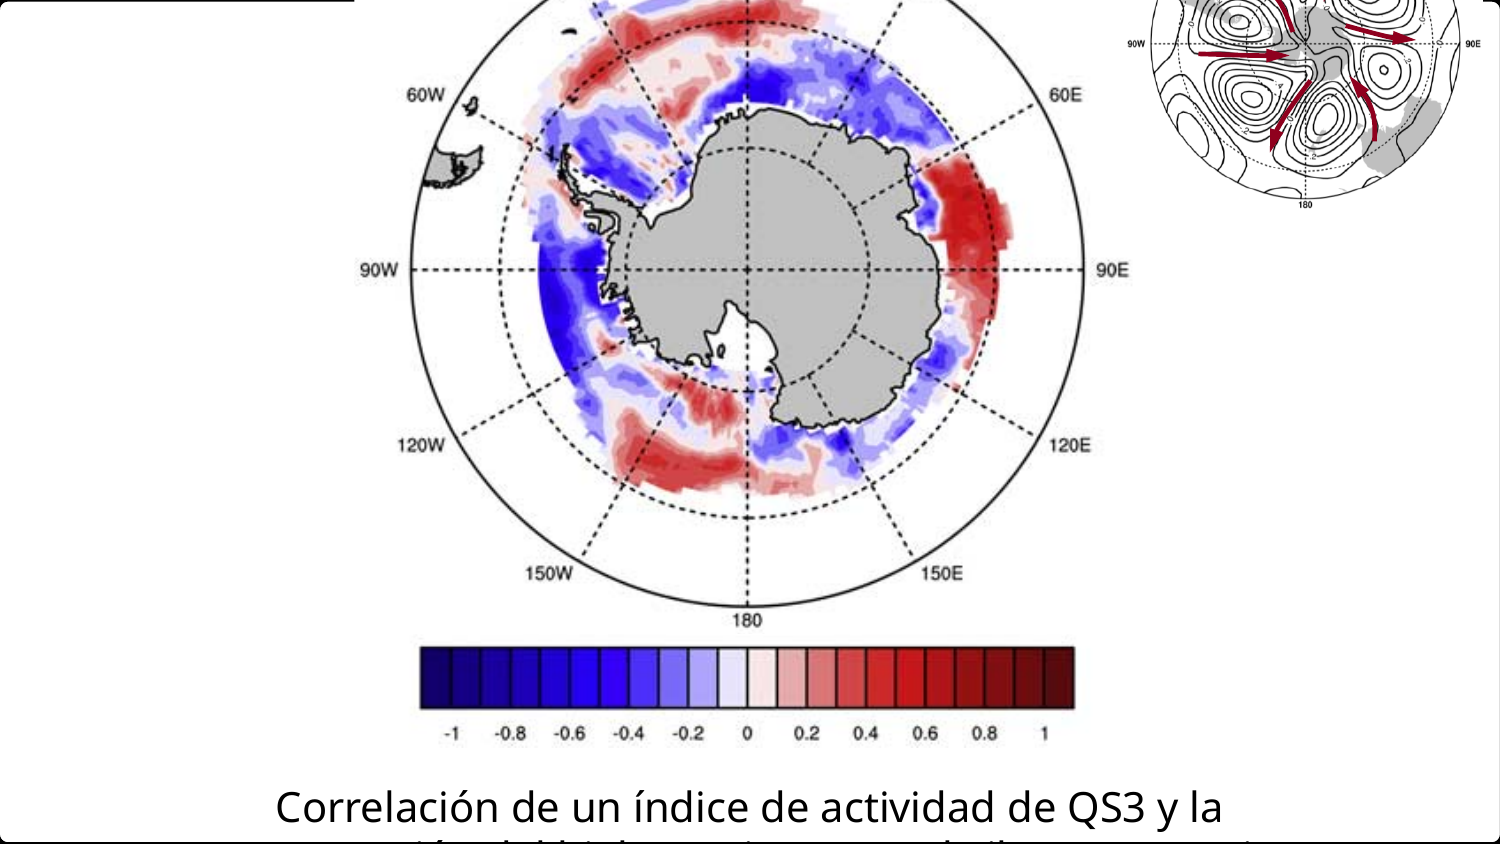

Correlación de un índice de actividad de QS3 y la concentración del hielo marino para Abril, Mayo y Junio.
Raphael (2007)